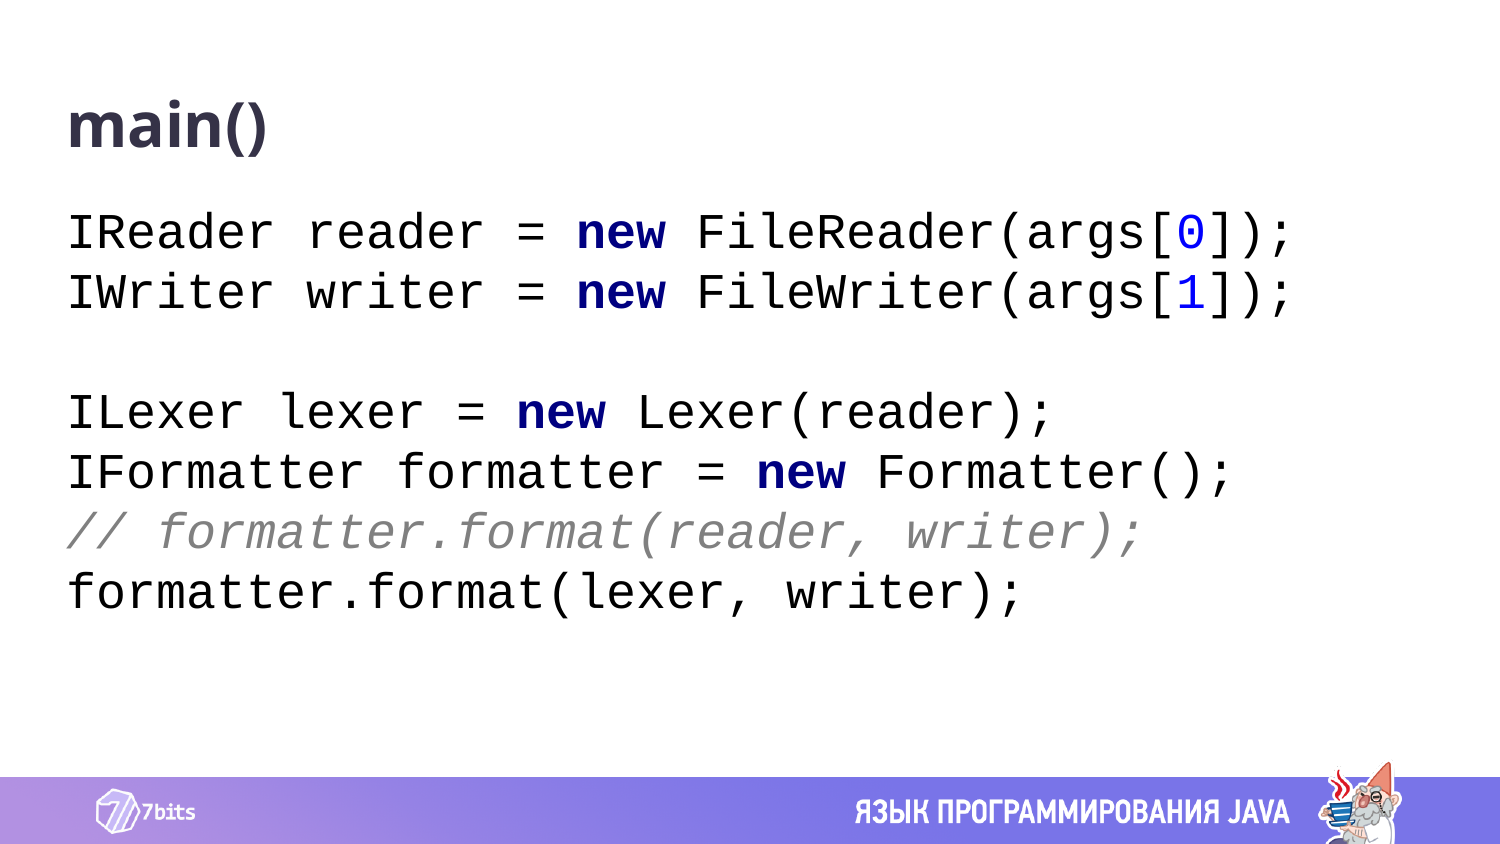

# main()
IReader reader = new FileReader(args[0]);
IWriter writer = new FileWriter(args[1]);
ILexer lexer = new Lexer(reader);
IFormatter formatter = new Formatter();
// formatter.format(reader, writer);
formatter.format(lexer, writer);